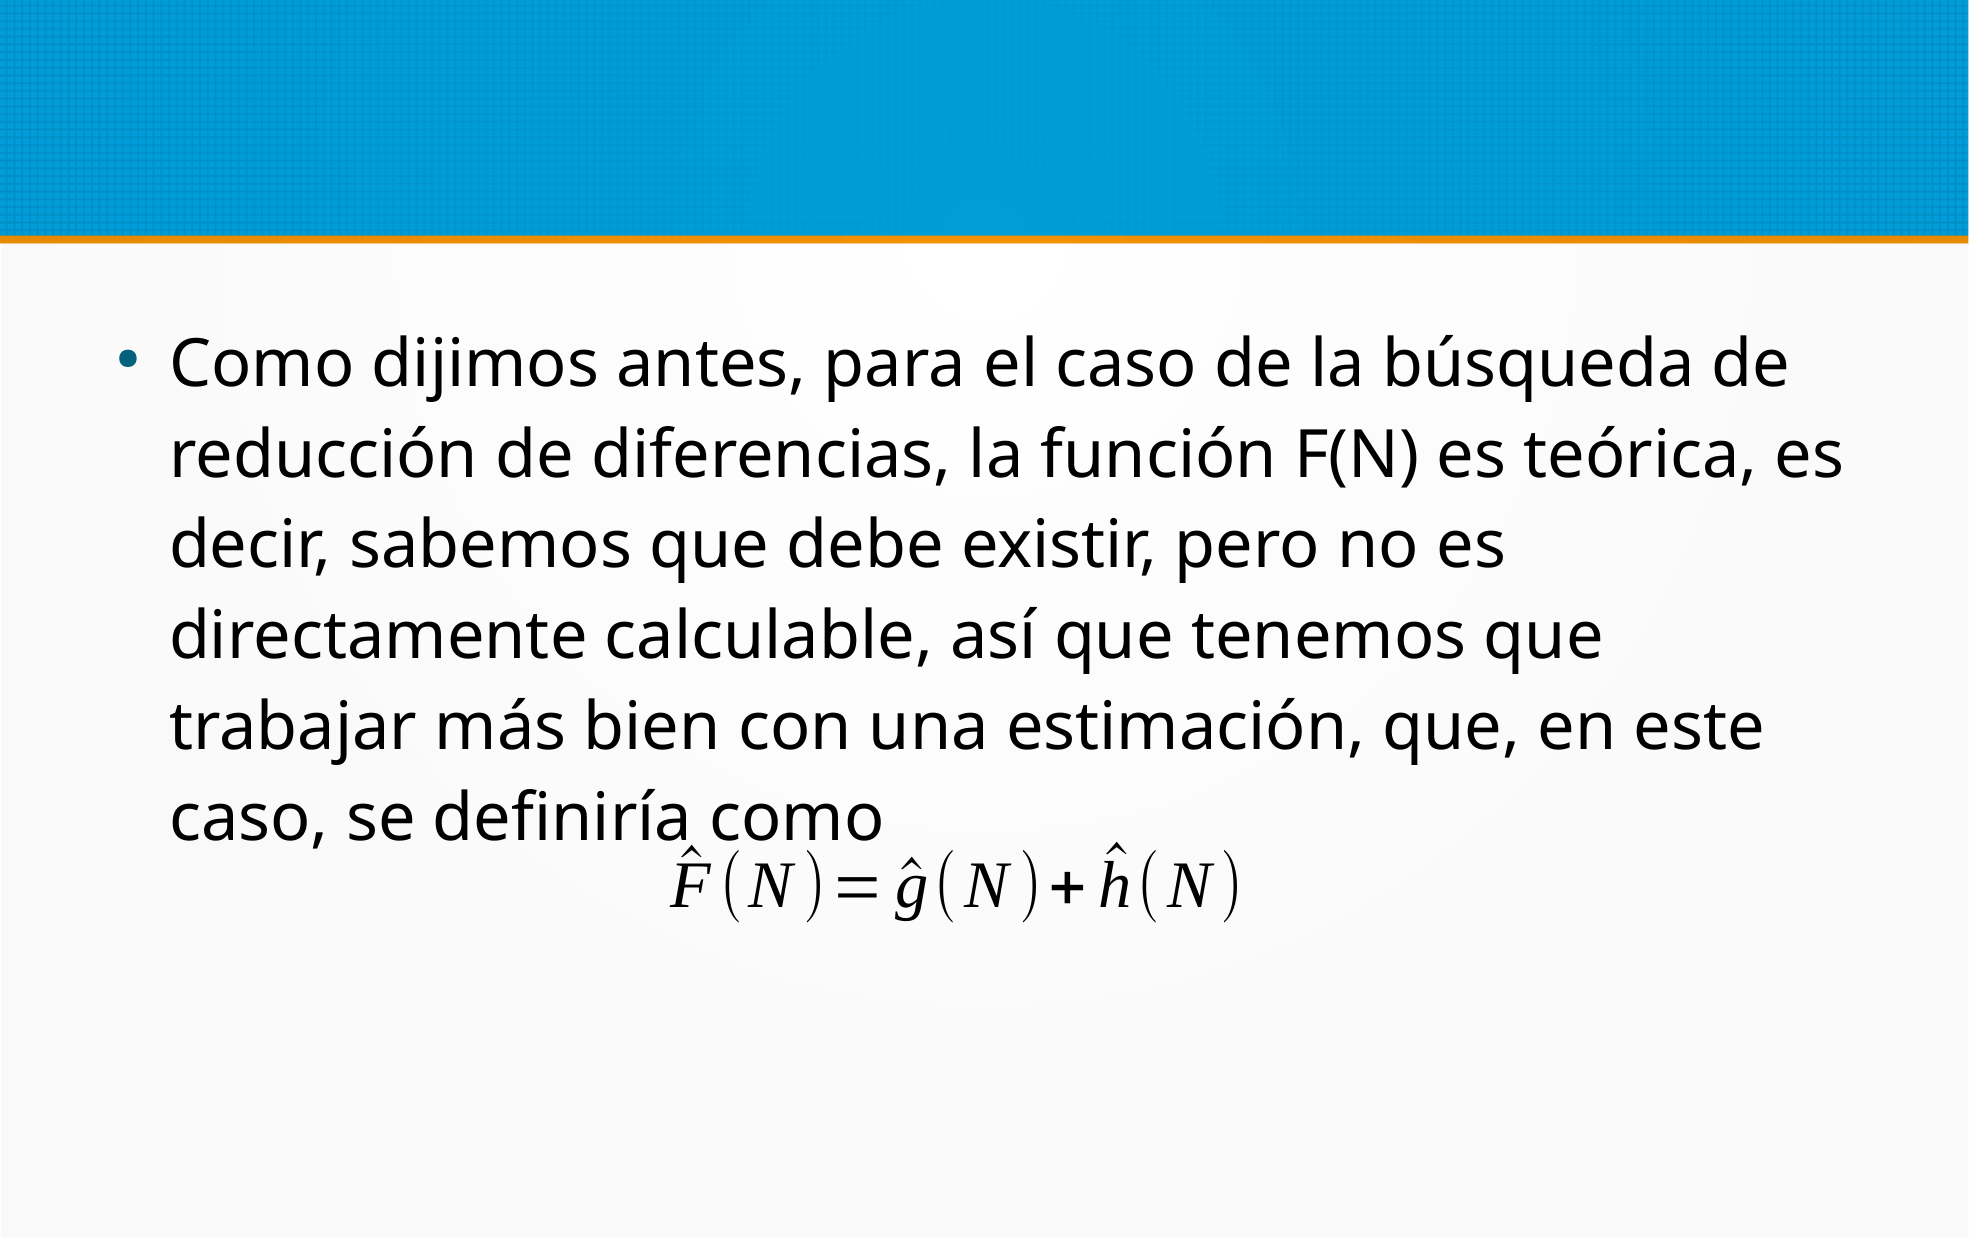

#
Como dijimos antes, para el caso de la búsqueda de reducción de diferencias, la función F(N) es teórica, es decir, sabemos que debe existir, pero no es directamente calculable, así que tenemos que trabajar más bien con una estimación, que, en este caso, se definiría como